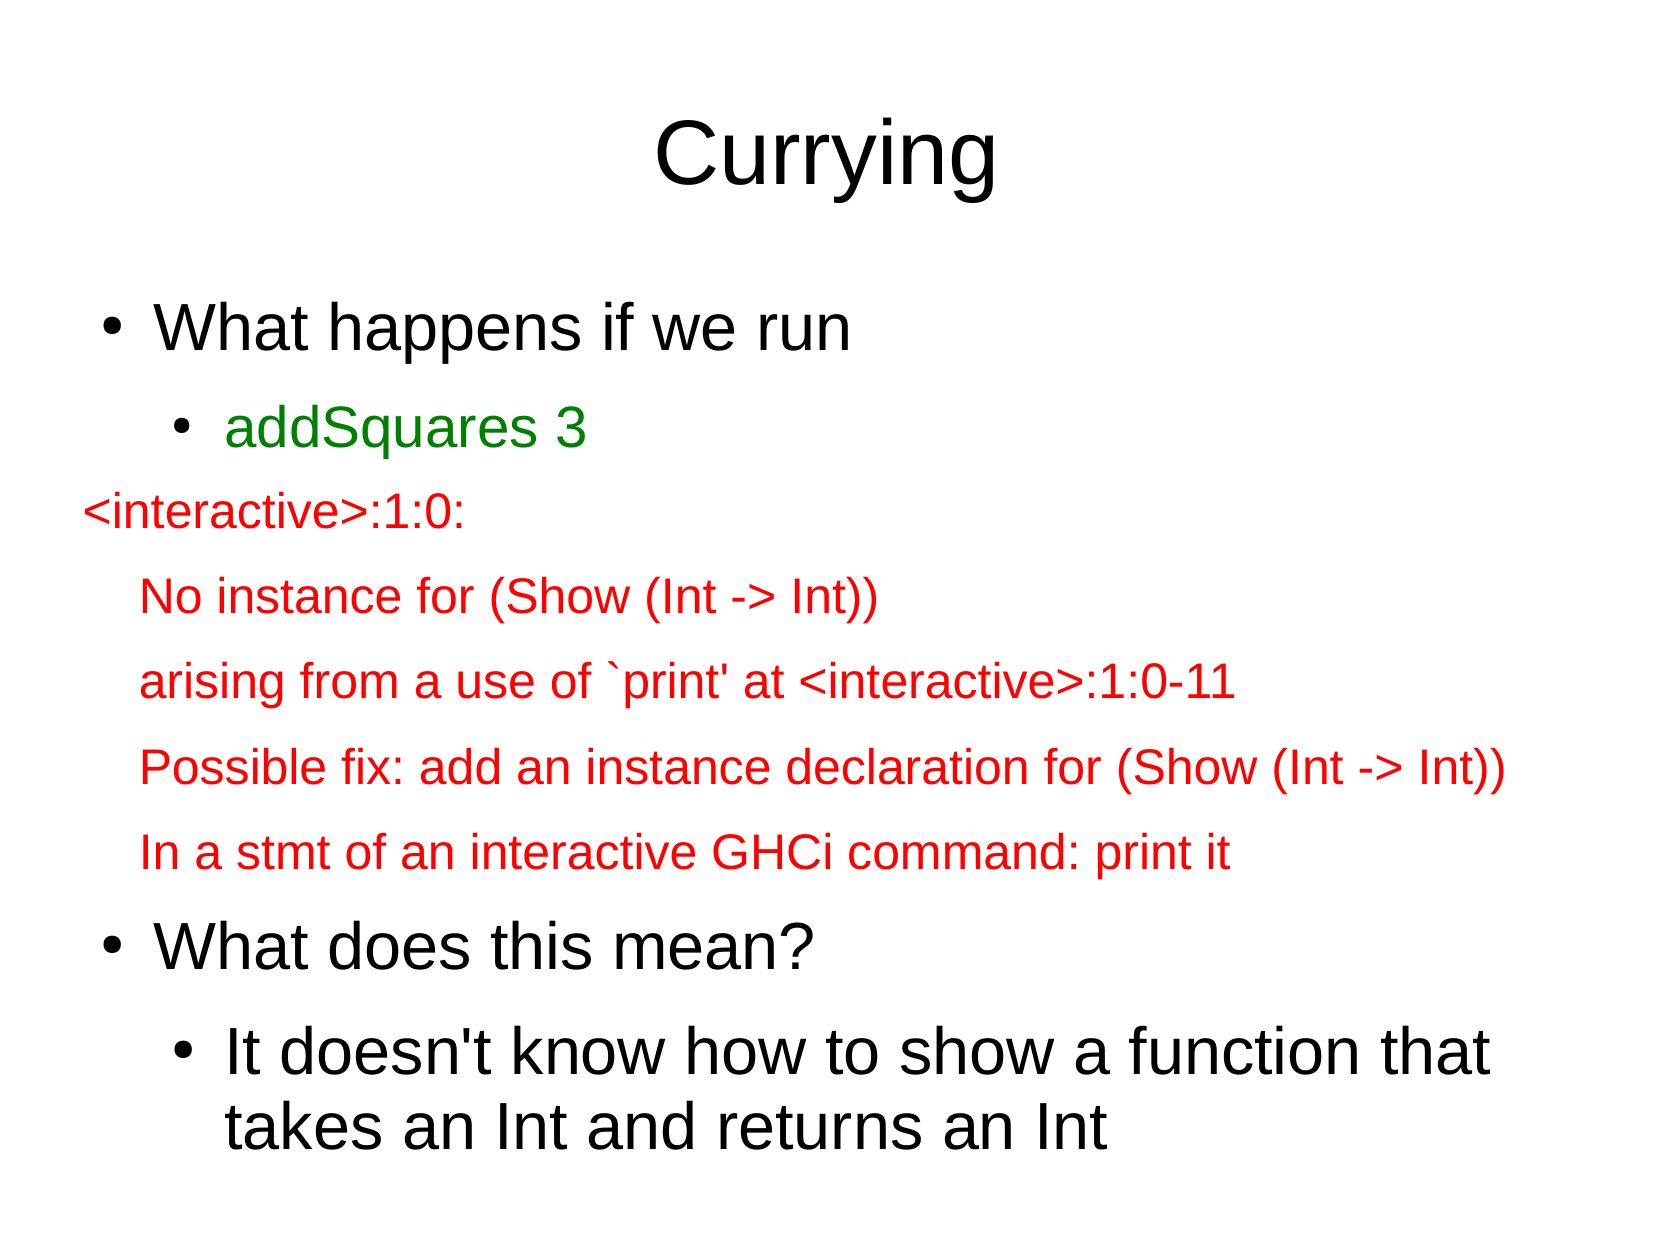

# Currying
What happens if we run
addSquares 3
<interactive>:1:0:
 No instance for (Show (Int -> Int))
 arising from a use of `print' at <interactive>:1:0-11
 Possible fix: add an instance declaration for (Show (Int -> Int))
 In a stmt of an interactive GHCi command: print it
What does this mean?
It doesn't know how to show a function that takes an Int and returns an Int